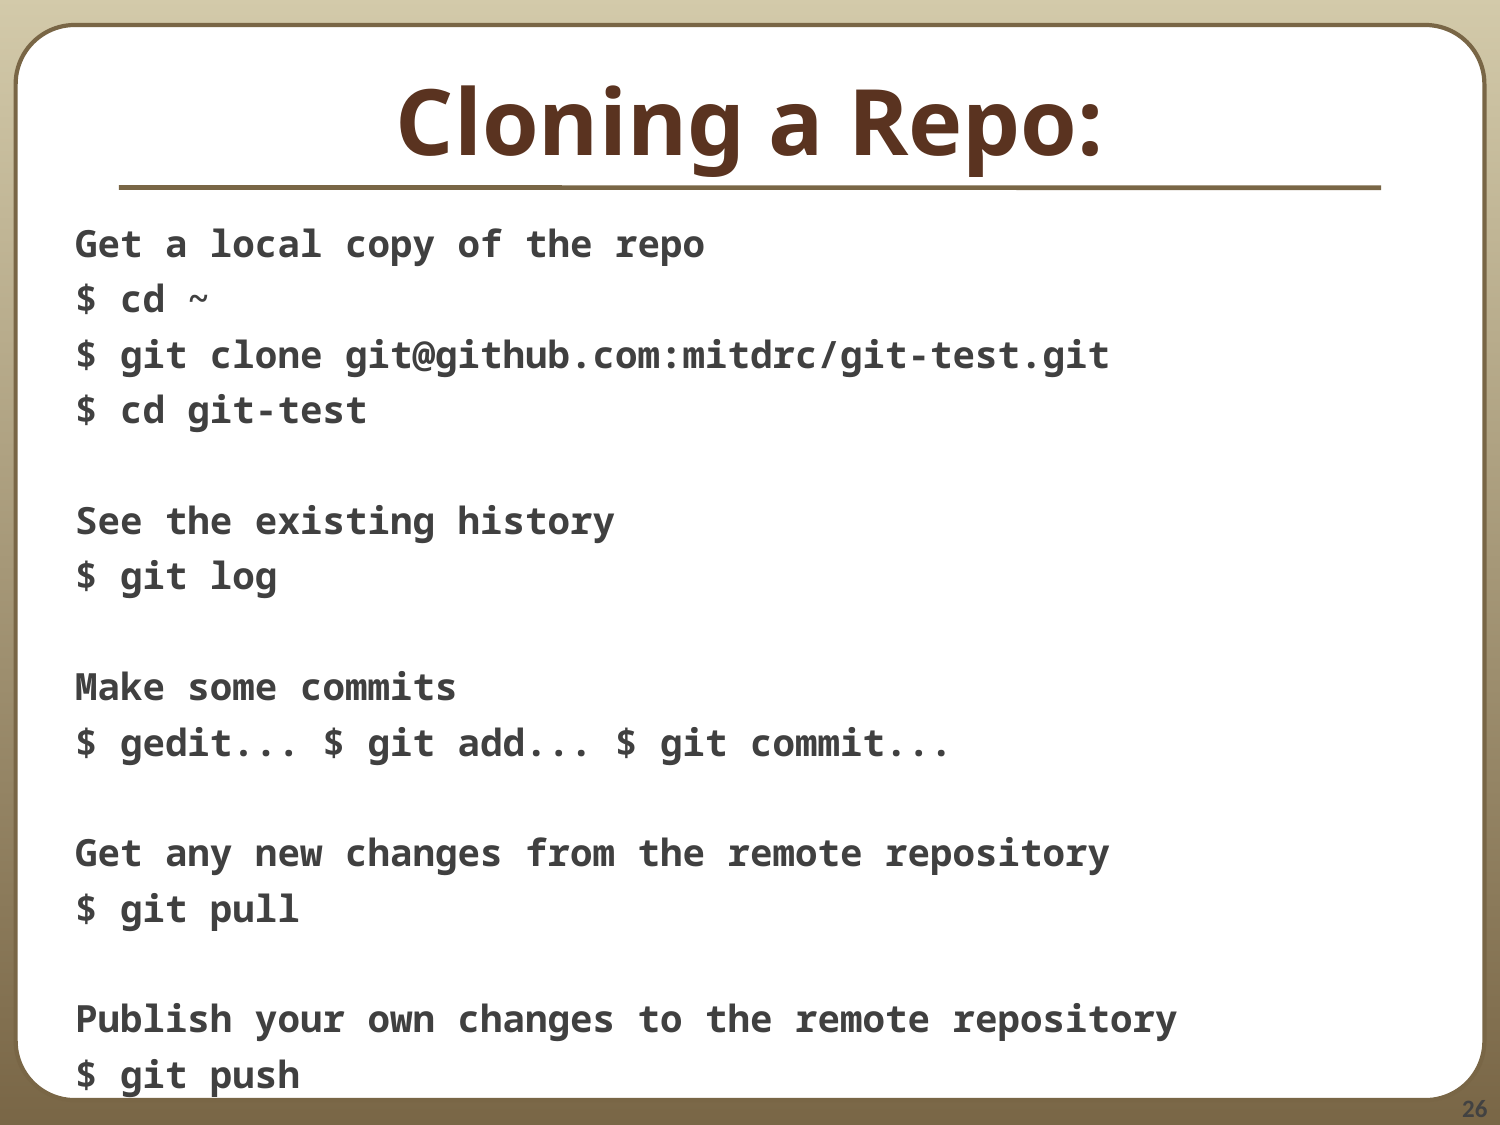

# Cloning a Repo:
Get a local copy of the repo
$ cd ~
$ git clone git@github.com:mitdrc/git-test.git
$ cd git-test
See the existing history
$ git log
Make some commits
$ gedit... $ git add... $ git commit...
Get any new changes from the remote repository
$ git pull
Publish your own changes to the remote repository
$ git push